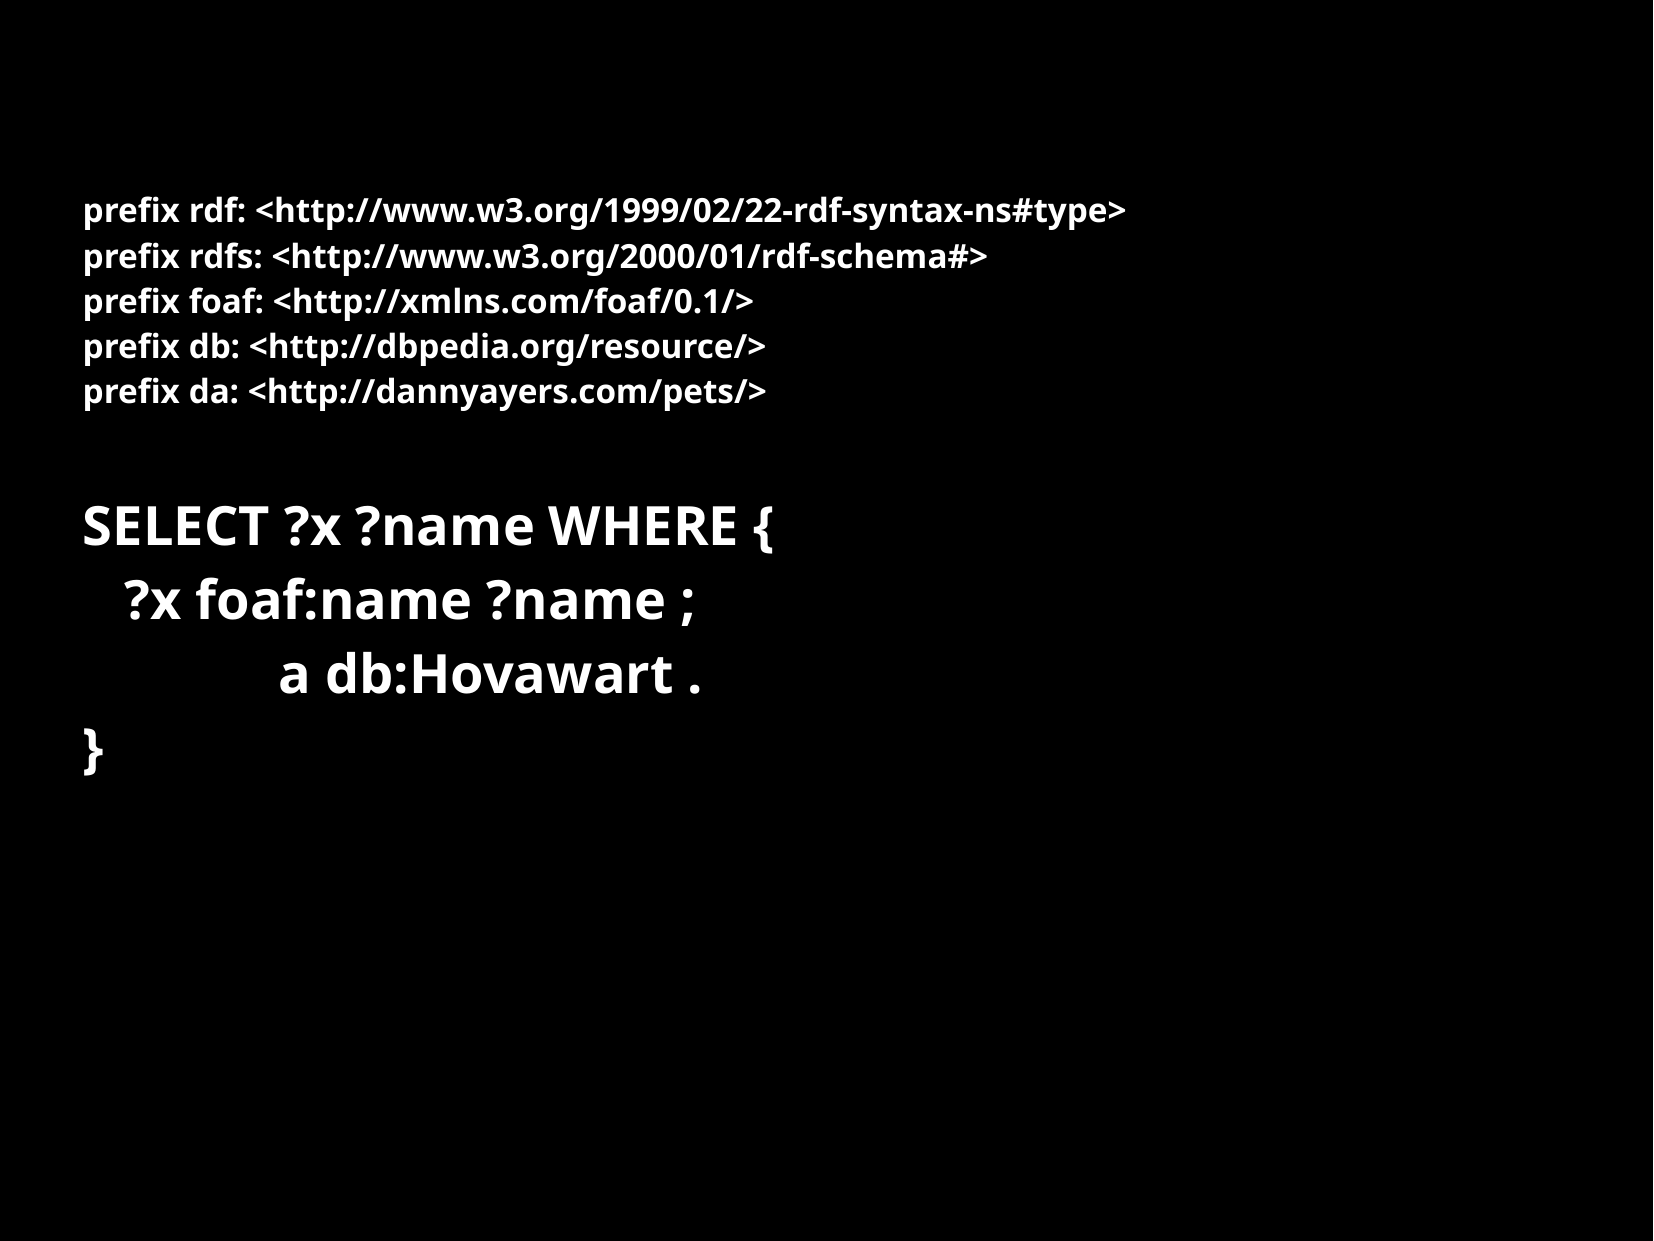

# prefix rdf: <http://www.w3.org/1999/02/22-rdf-syntax-ns#type>
prefix rdfs: <http://www.w3.org/2000/01/rdf-schema#>
prefix foaf: <http://xmlns.com/foaf/0.1/>
prefix db: <http://dbpedia.org/resource/>
prefix da: <http://dannyayers.com/pets/>
SELECT ?x ?name WHERE {
 ?x foaf:name ?name ;
 a db:Hovawart .
}